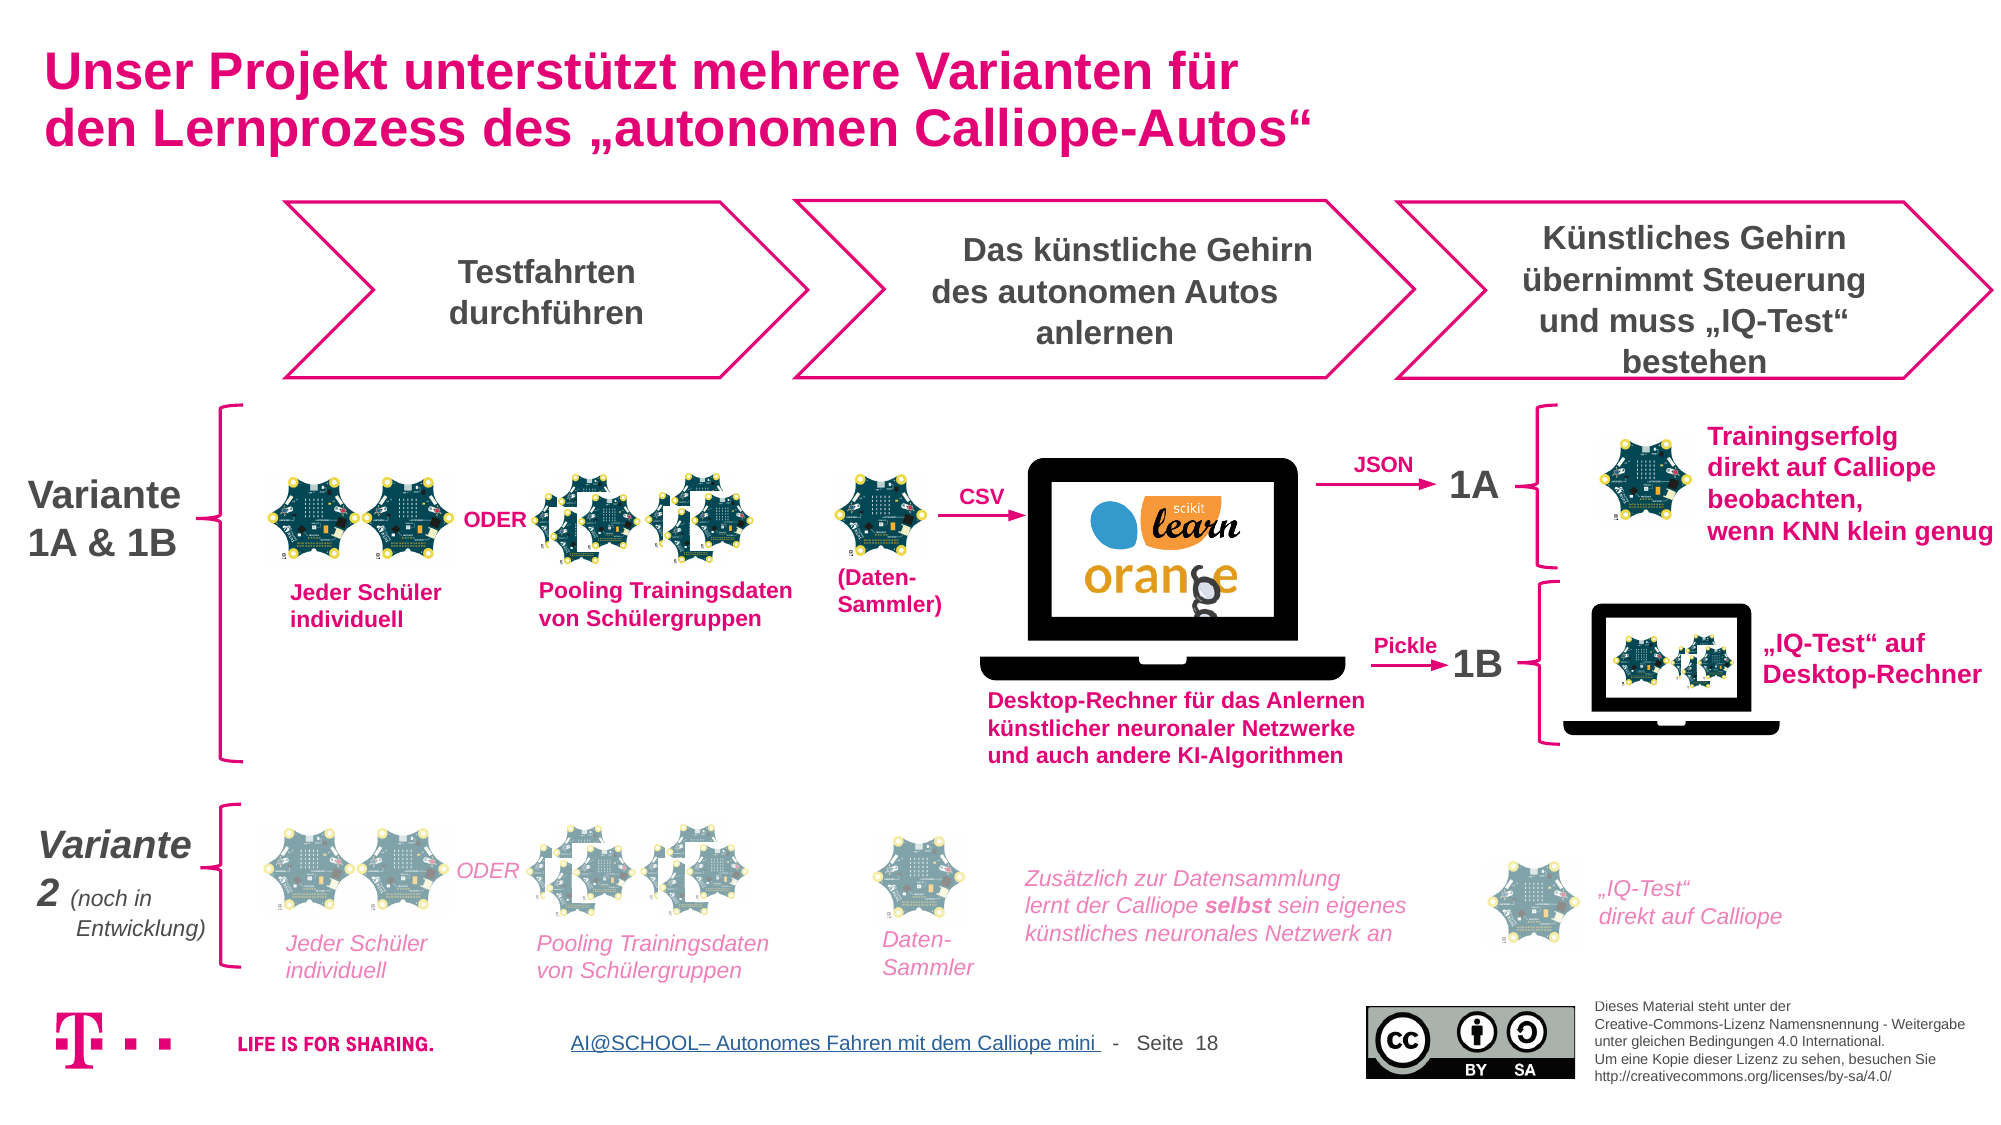

# Unser Projekt unterstützt mehrere Varianten für den Lernprozess des „autonomen Calliope-Autos“
Das künstliche Gehirn des autonomen Autos anlernen
Testfahrten durchführen
Künstliches Gehirn übernimmt Steuerung und muss „IQ-Test“ bestehen
Trainingserfolg
direkt auf Calliope
beobachten,
wenn KNN klein genug
JSON
1A
Variante
1A & 1B
CSV
ODER
(Daten-
Sammler)
Pooling Trainingsdaten
von Schülergruppen
Jeder Schüler
individuell
„IQ-Test“ auf
Desktop-Rechner
Pickle
1B
Desktop-Rechner für das Anlernen
künstlicher neuronaler Netzwerke
und auch andere KI-Algorithmen
Variante
2 (noch in
 Entwicklung)
ODER
Zusätzlich zur Datensammlung
lernt der Calliope selbst sein eigenes
künstliches neuronales Netzwerk an
„IQ-Test“
direkt auf Calliope
Daten-
Sammler
Jeder Schüler
individuell
Pooling Trainingsdaten
von Schülergruppen